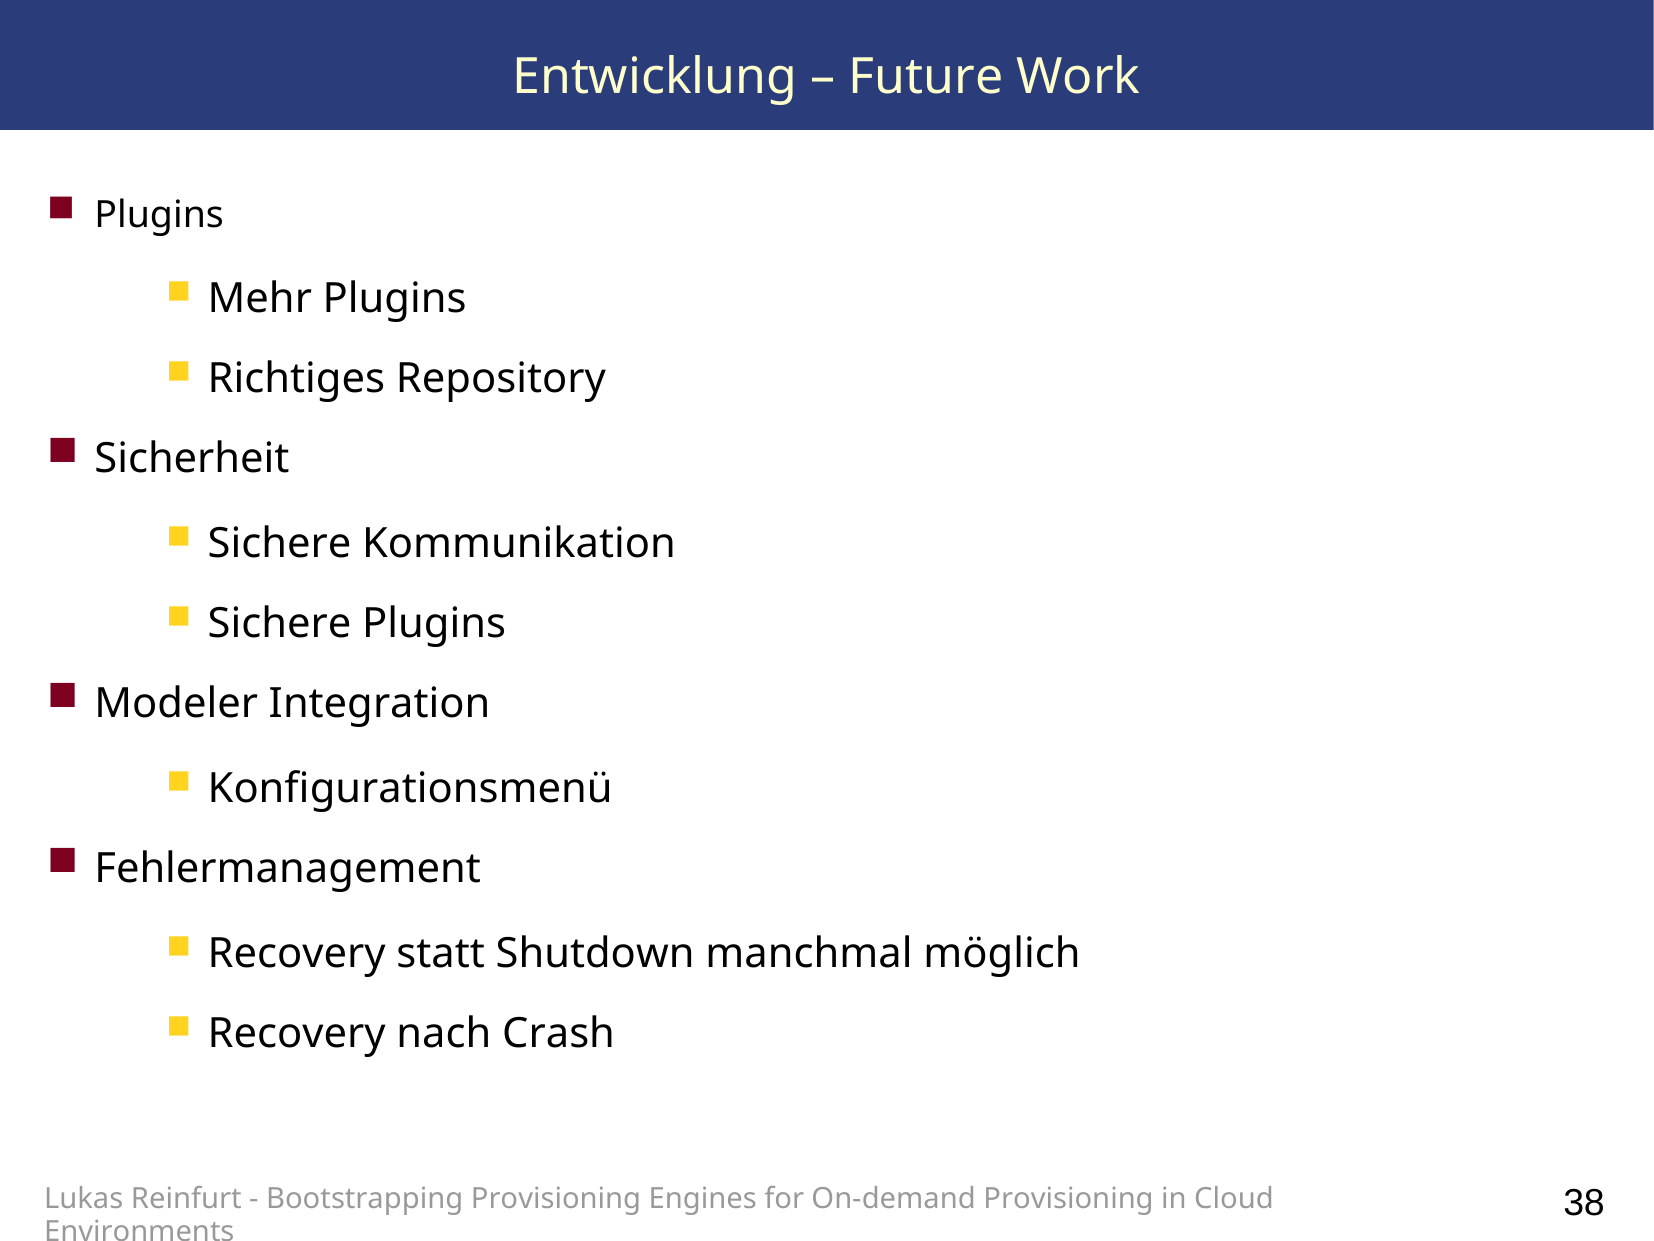

# Entwicklung – Future Work
Plugins
Mehr Plugins
Richtiges Repository
Sicherheit
Sichere Kommunikation
Sichere Plugins
Modeler Integration
Konfigurationsmenü
Fehlermanagement
Recovery statt Shutdown manchmal möglich
Recovery nach Crash